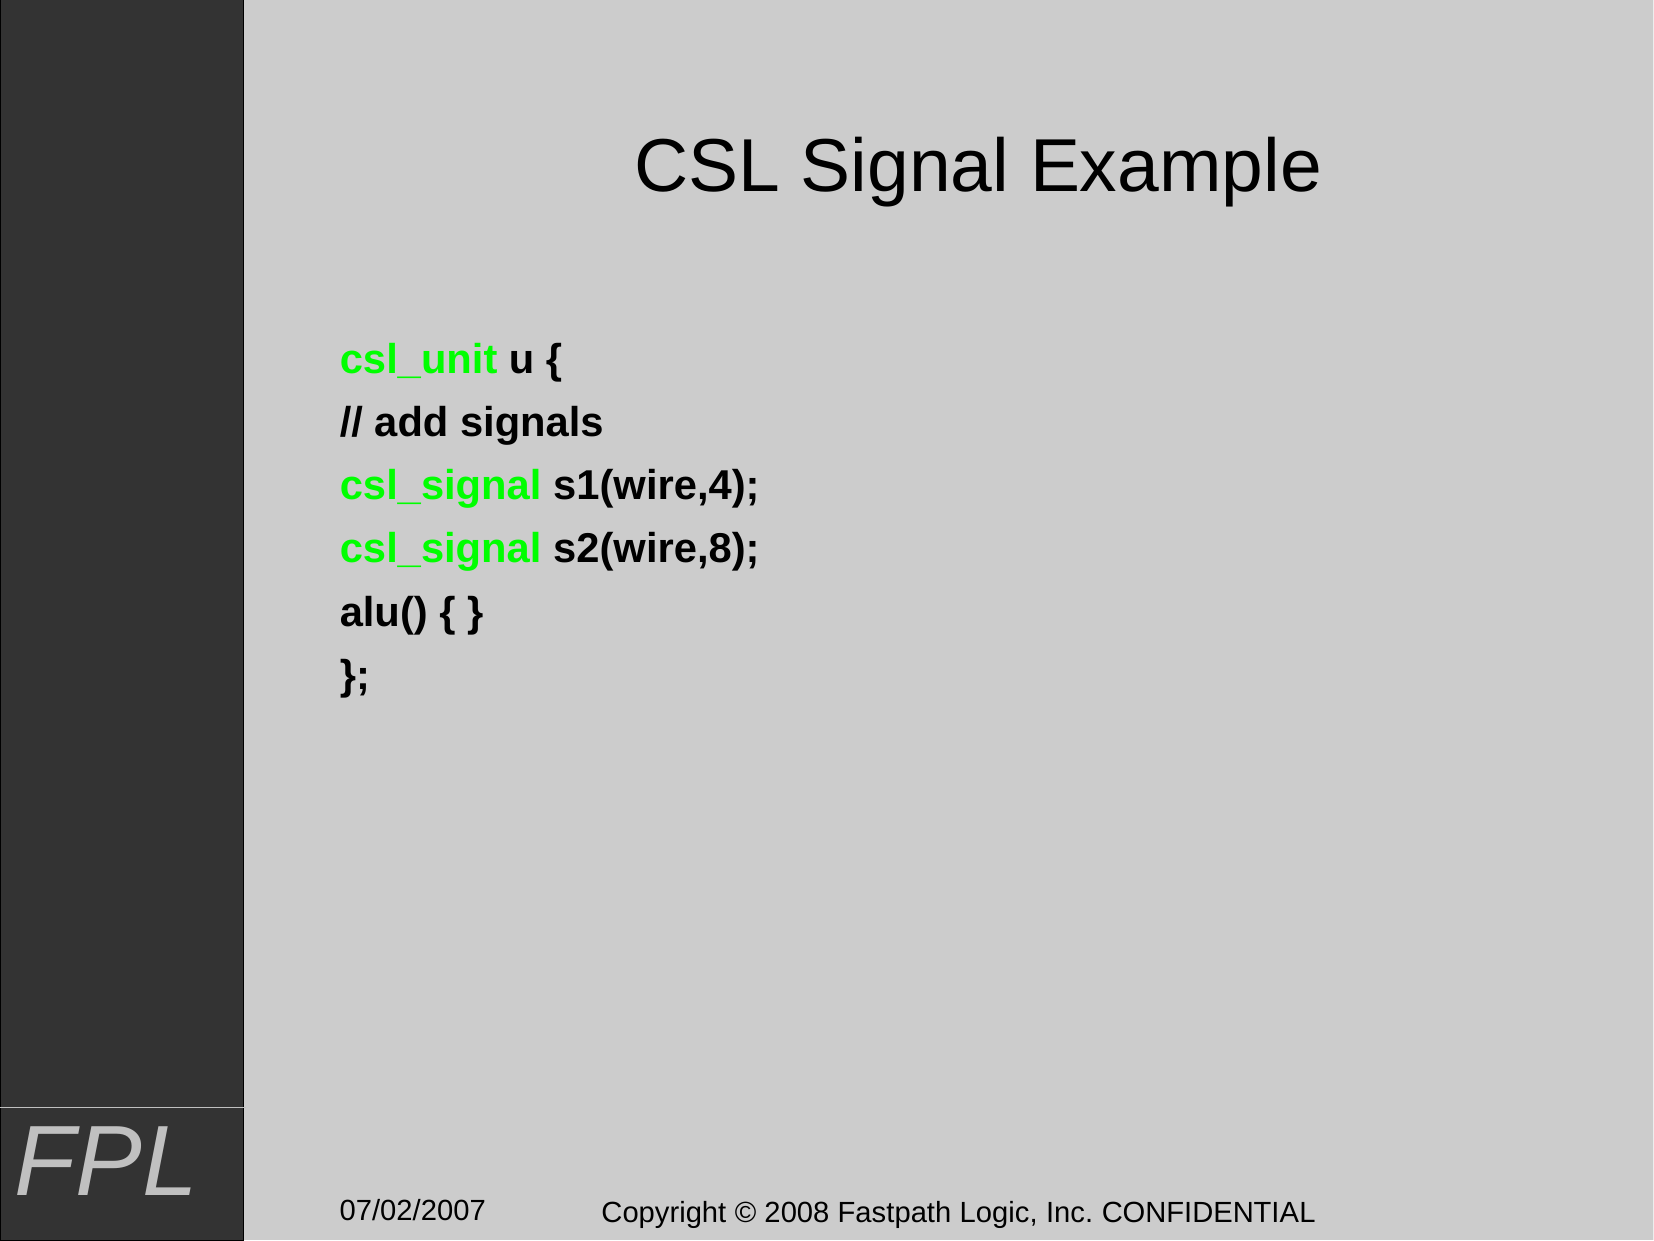

# CSL Signal Example
csl_unit u {
// add signals
csl_signal s1(wire,4);
csl_signal s2(wire,8);
alu() { }
};
07/02/2007
© 2007 FASTPATH LOGIC INC.